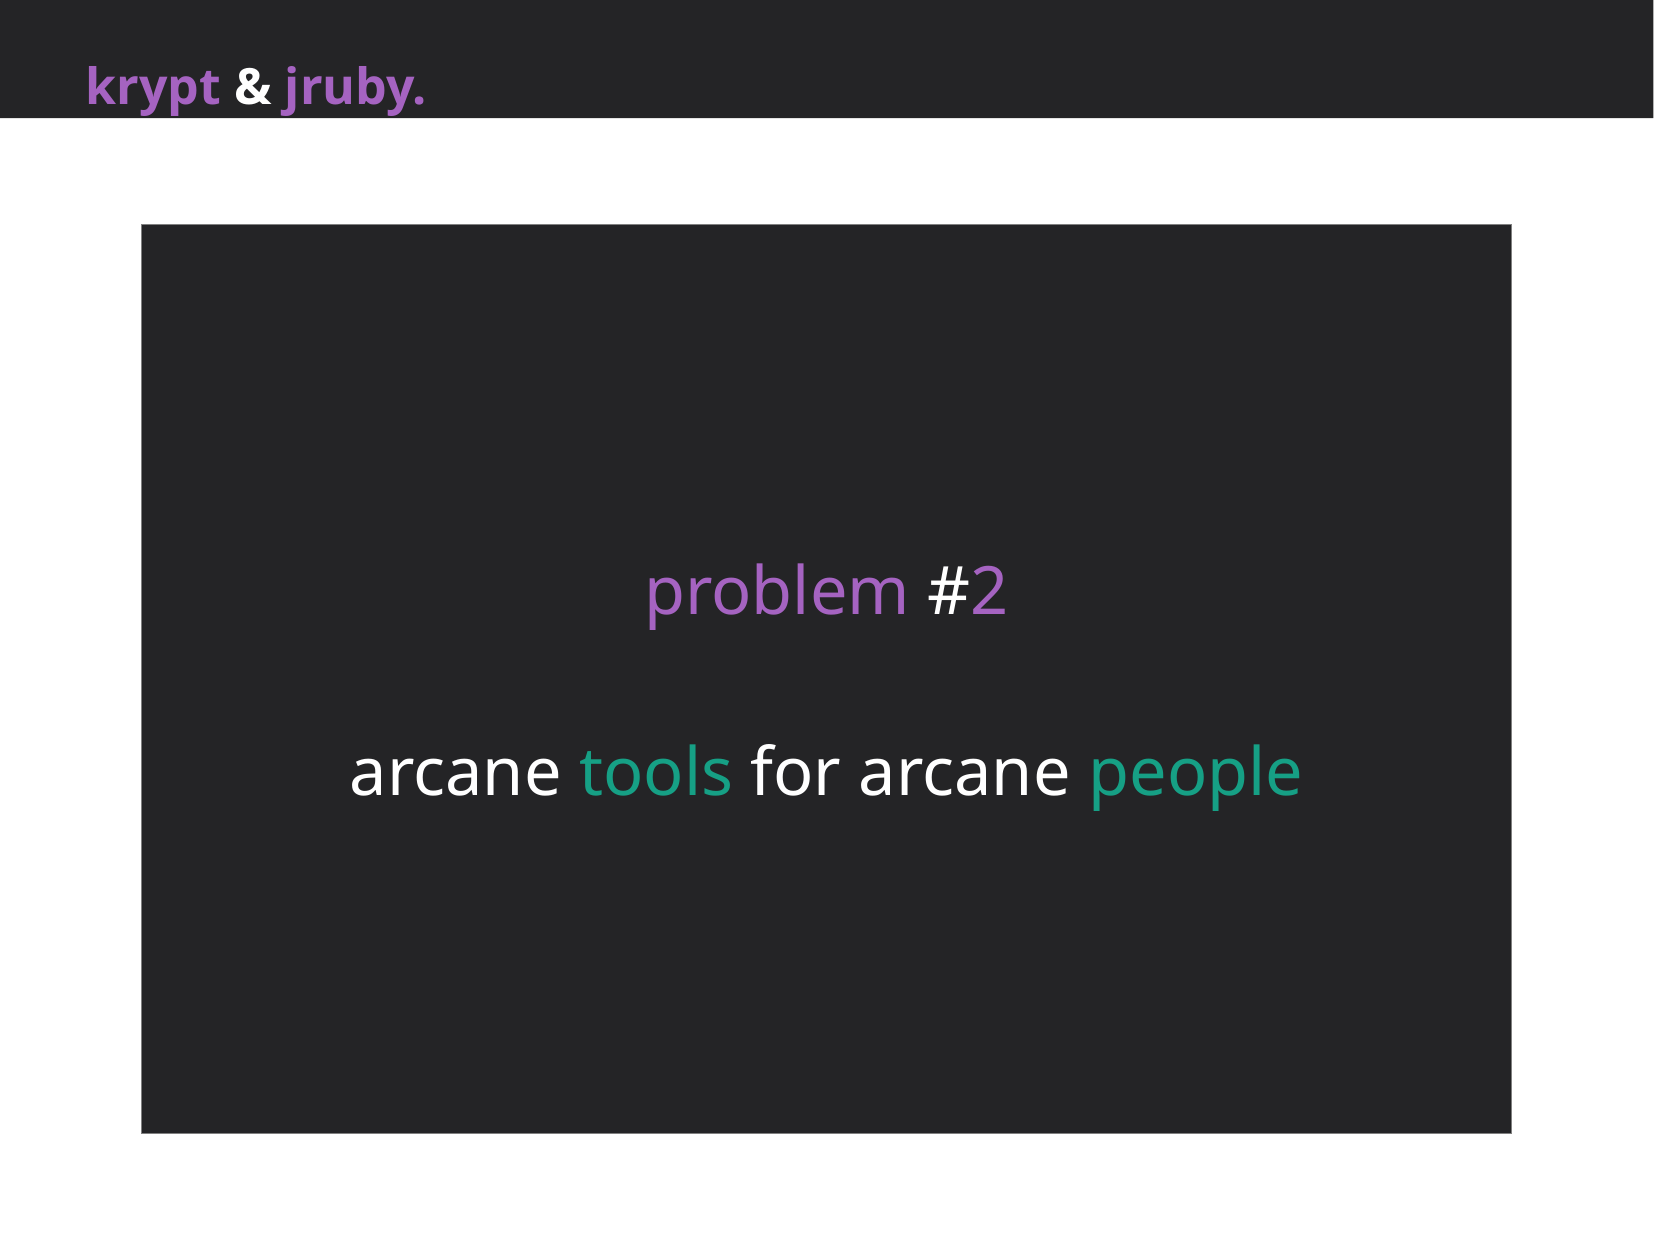

krypt & jruby.
problem #2
arcane tools for arcane people